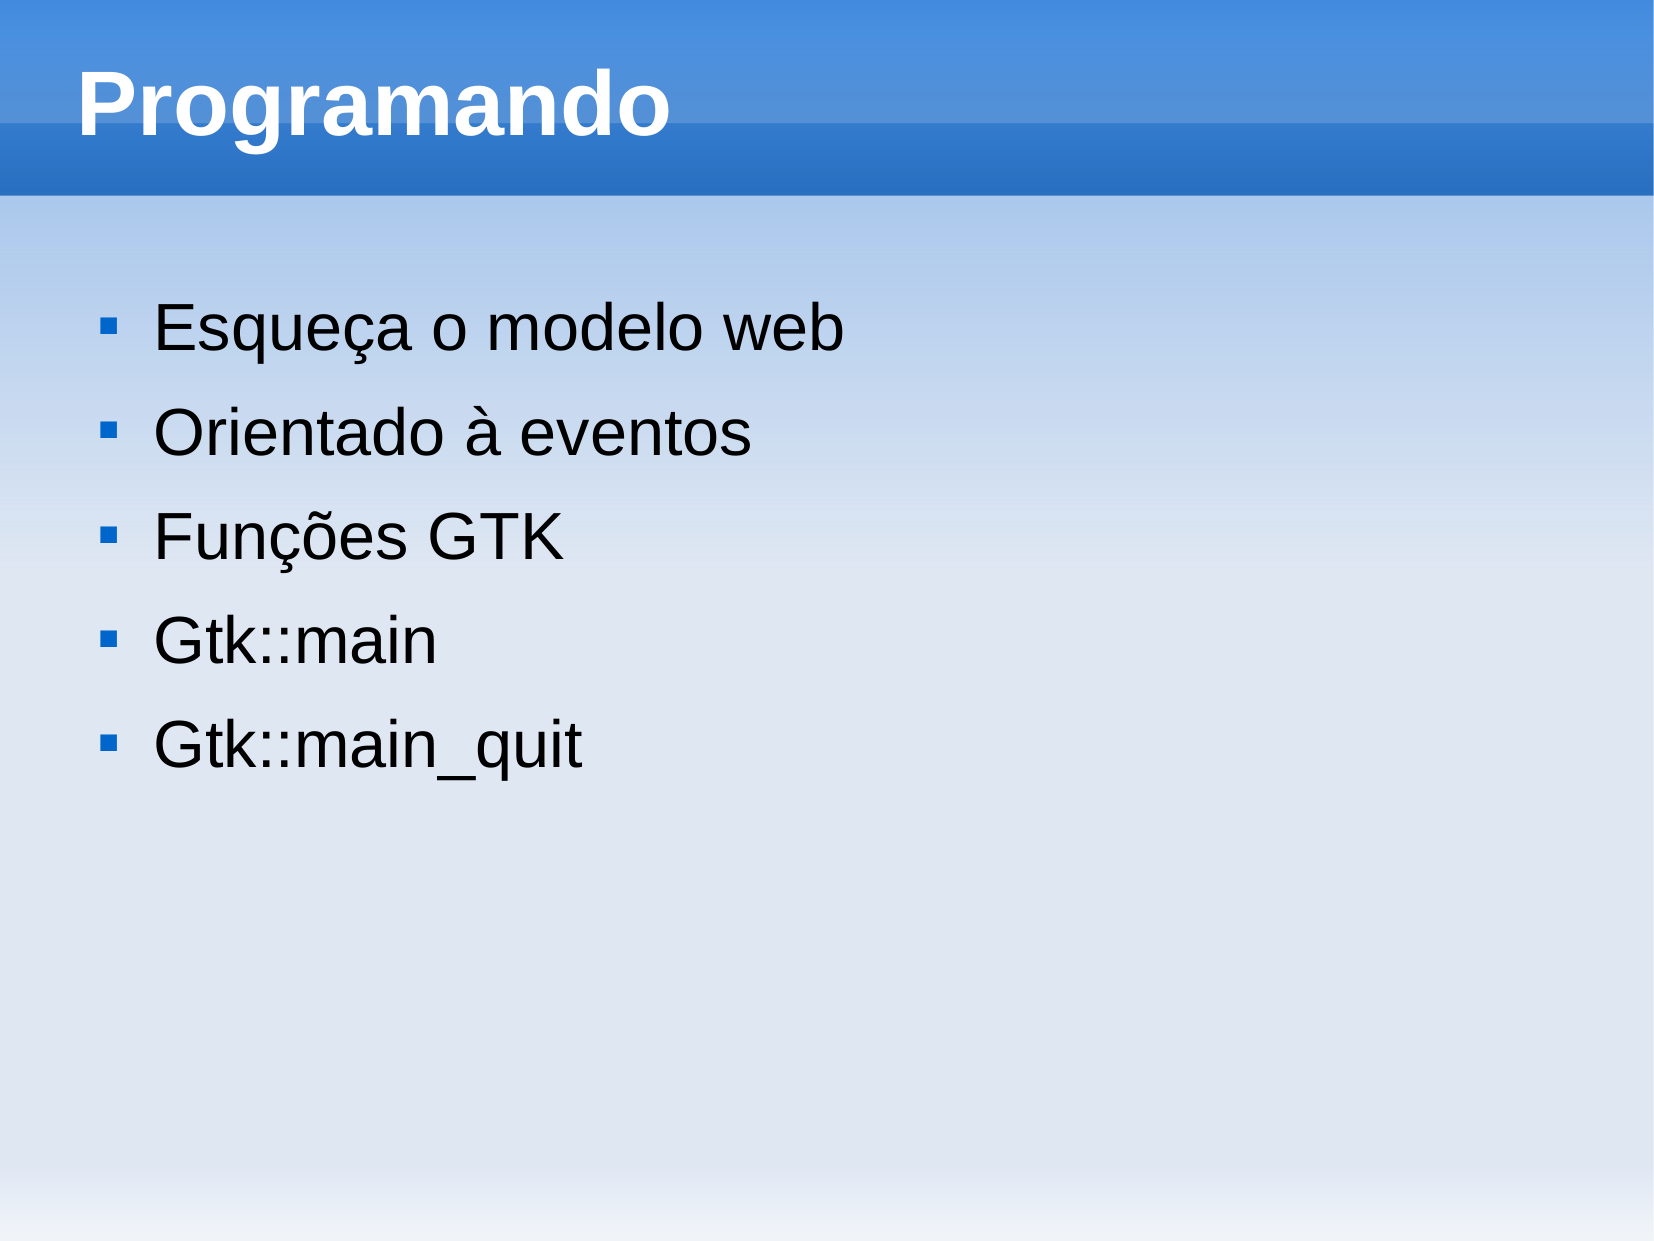

# Programando
Esqueça o modelo web
Orientado à eventos
Funções GTK
Gtk::main
Gtk::main_quit